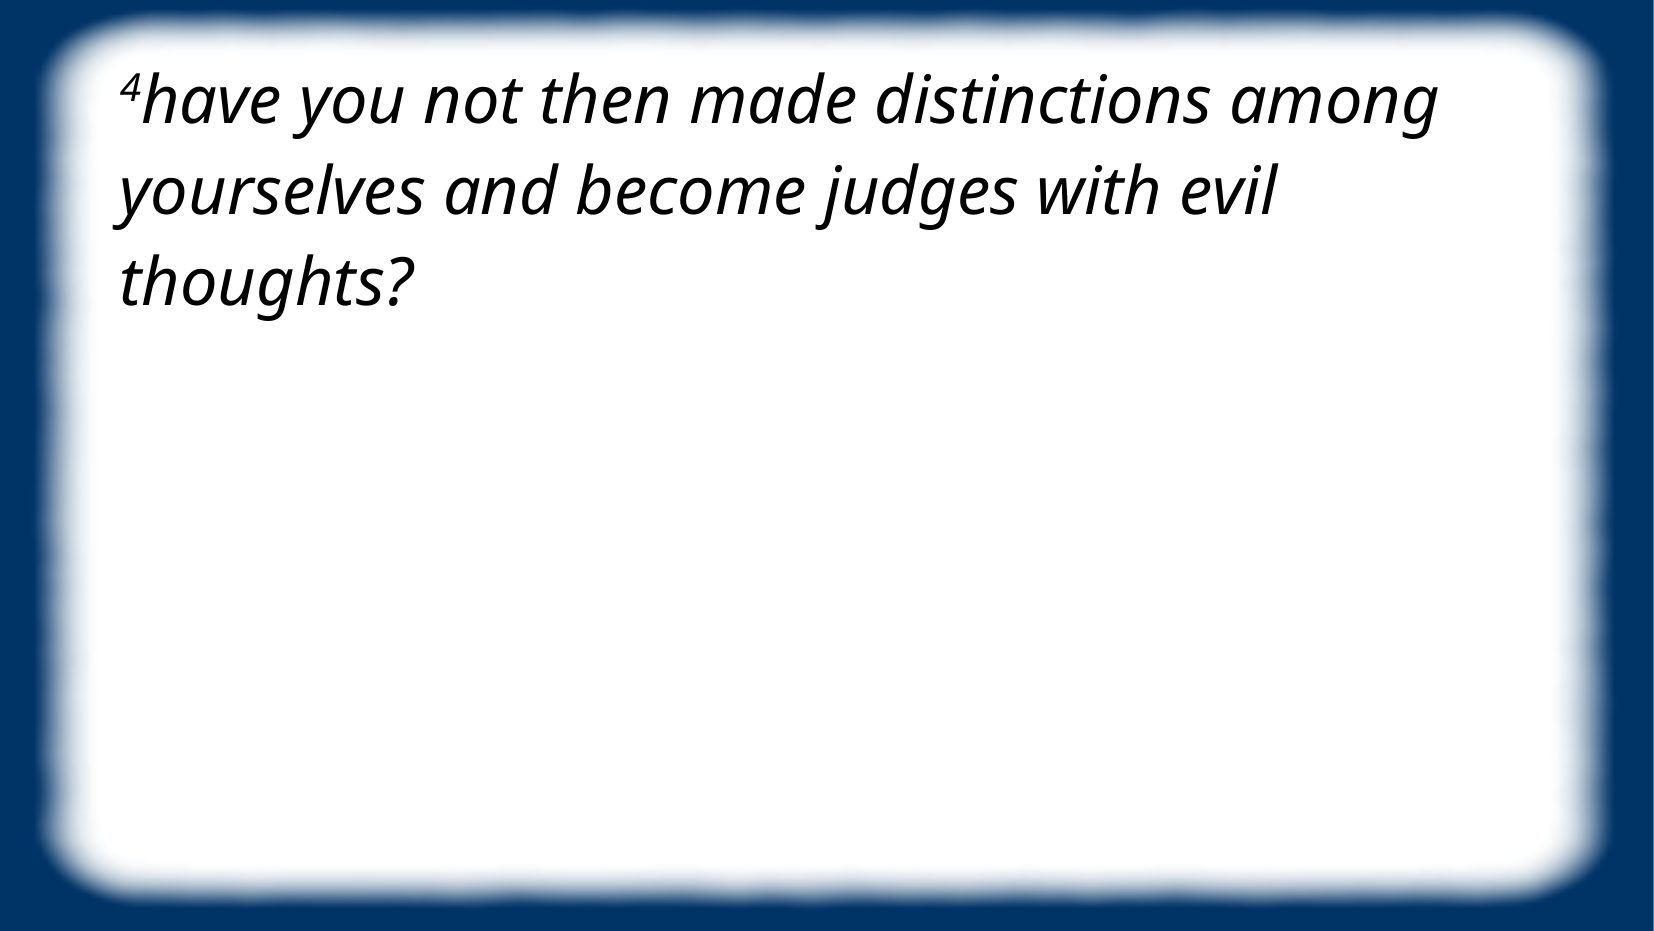

4have you not then made distinctions among yourselves and become judges with evil thoughts?